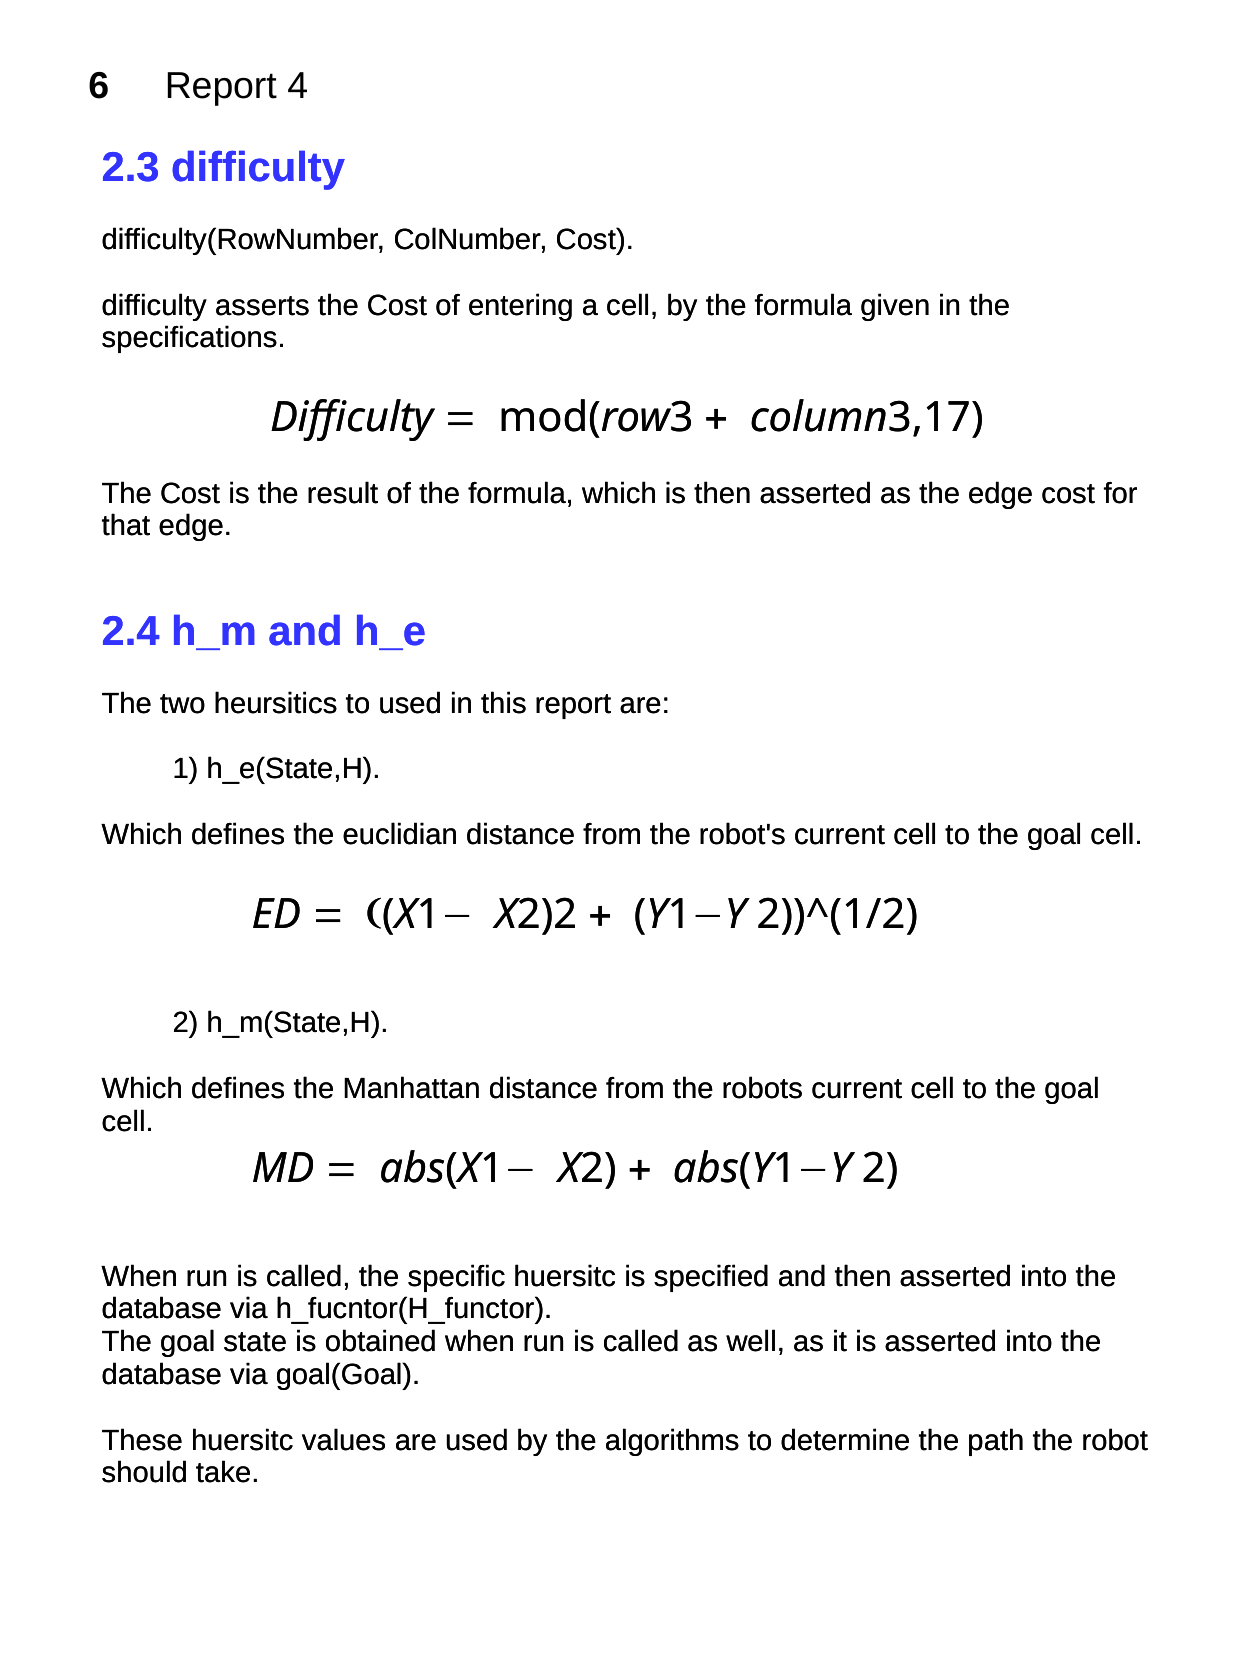

6	Report 4
2.3 difficulty
difficulty(RowNumber, ColNumber, Cost).
difficulty asserts the Cost of entering a cell, by the formula given in the specifications.
Difficulty = mod(row3 + column3,17)
The Cost is the result of the formula, which is then asserted as the edge cost for that edge.
2.4 h_m and h_e
The two heursitics to used in this report are:
1) h_e(State,H).
Which defines the euclidian distance from the robot's current cell to the goal cell.
		ED = ((X1− X2)2 + (Y1−Y 2))^(1/2)
2) h_m(State,H).
Which defines the Manhattan distance from the robots current cell to the goal cell.
		MD = abs(X1− X2) + abs(Y1−Y 2)
When run is called, the specific huersitc is specified and then asserted into the database via h_fucntor(H_functor).
The goal state is obtained when run is called as well, as it is asserted into the database via goal(Goal).
These huersitc values are used by the algorithms to determine the path the robot should take.
2.3 difficulty
difficulty(RowNumber, ColNumber, Cost).
difficulty asserts the Cost of entering a cell, by the formula given in the specifications.
Difficulty = mod(row3 + column3,17)
The Cost is the result of the formula, which is then asserted as the edge cost for that edge.
2.4 h_m and h_e
The two heursitics to used in this report are:
1) h_e(State,H).
Which defines the euclidian distance from the robot's current cell to the goal cell.
		ED = ((X1− X2)2 + (Y1−Y 2))^(1/2)
2) h_m(State,H).
Which defines the Manhattan distance from the robots current cell to the goal cell.
		MD = abs(X1− X2) + abs(Y1−Y 2)
When run is called, the specific huersitc is specified and then asserted into the database via h_fucntor(H_functor).
The goal state is obtained when run is called as well, as it is asserted into the database via goal(Goal).
These huersitc values are used by the algorithms to determine the path the robot should take.